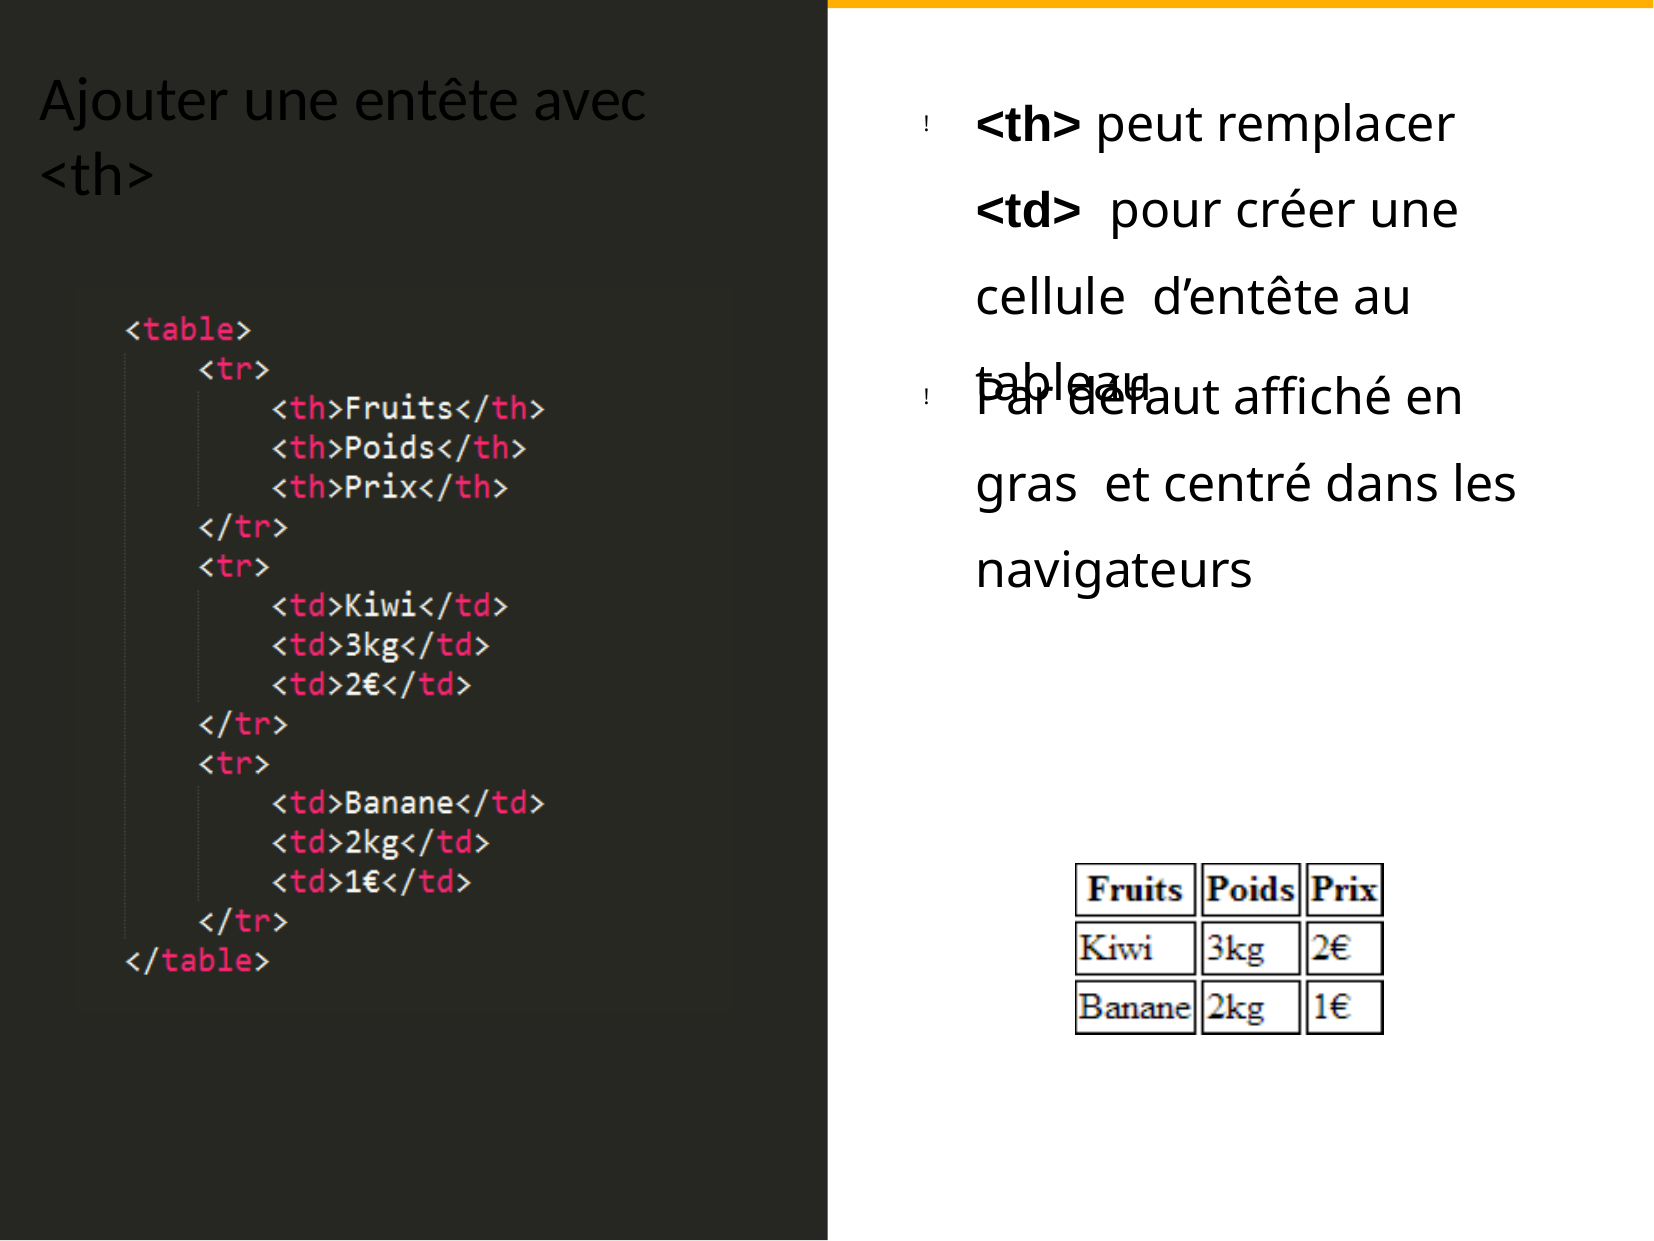

# Ajouter une entête avec <th>
<th> peut remplacer <td> pour créer une cellule d’entête au tableau
!
Par défaut affiché en gras et centré dans les navigateurs
!